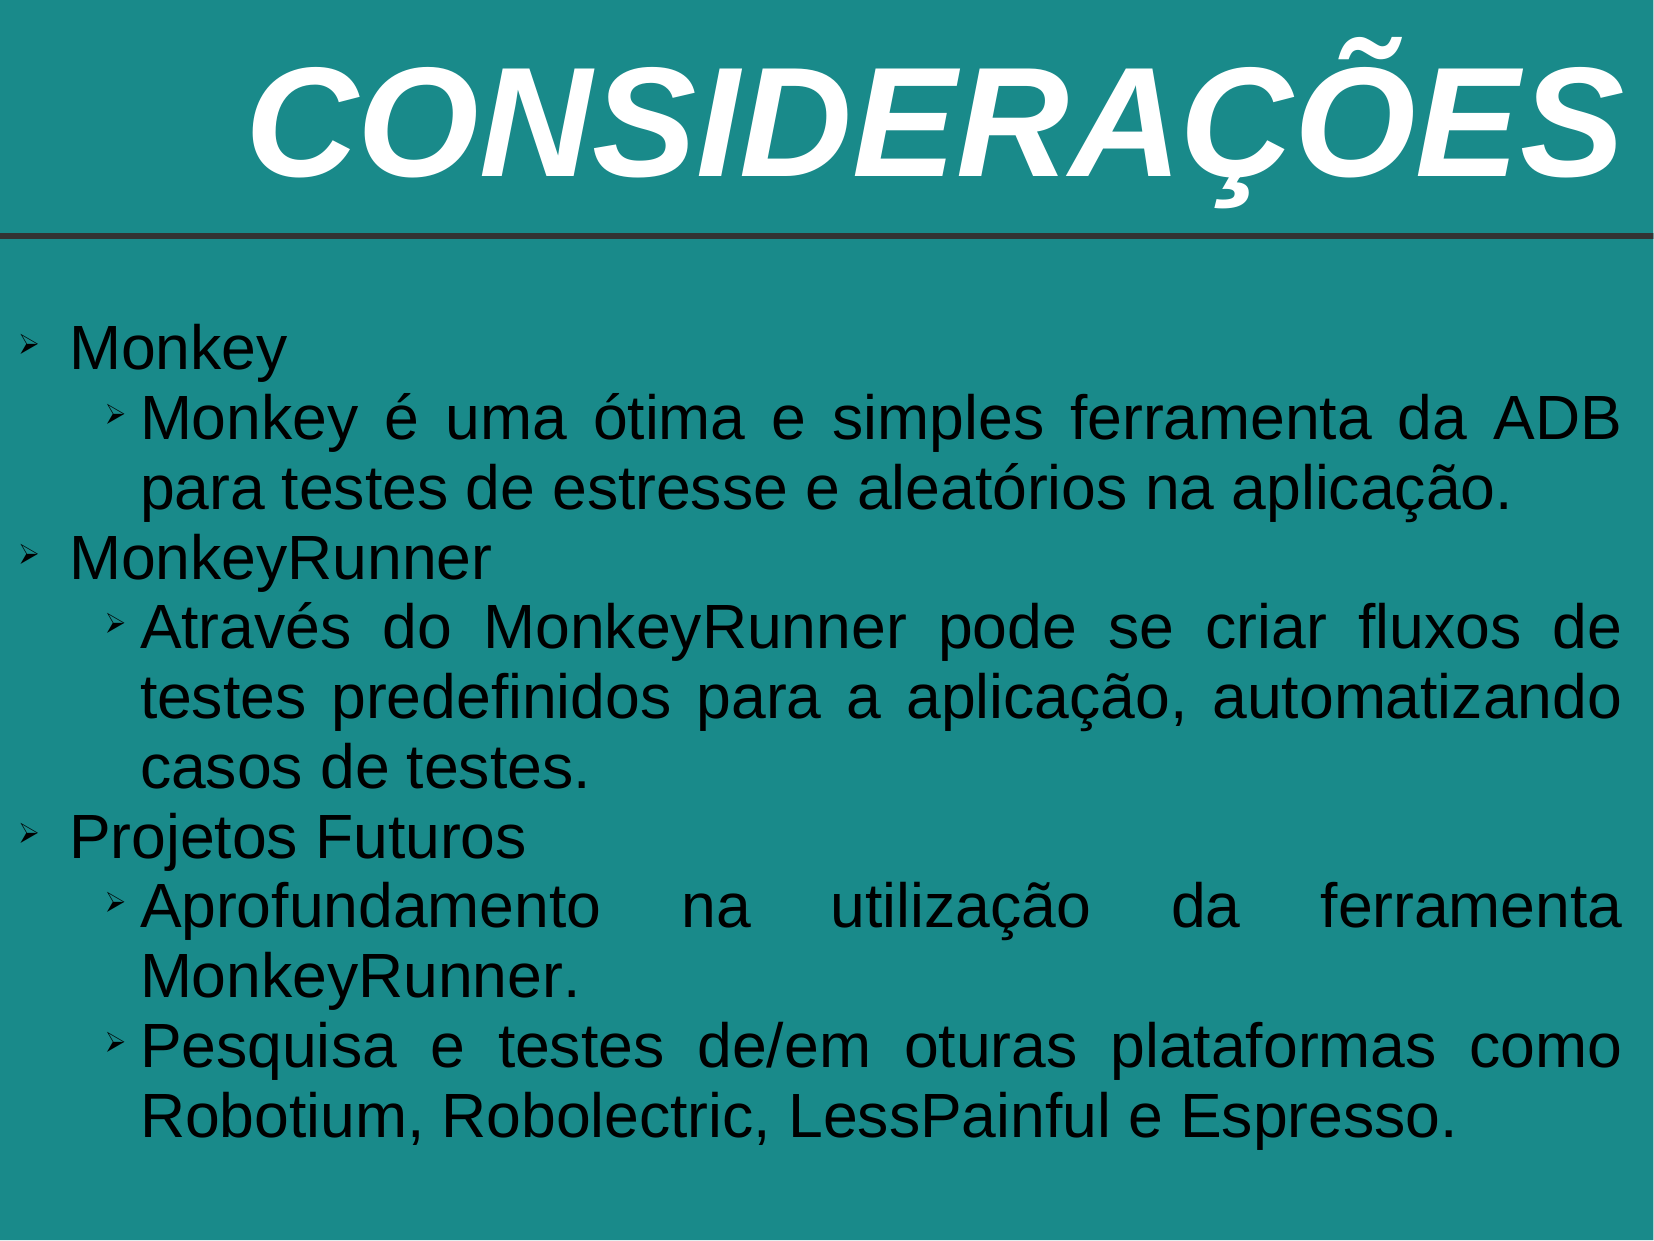

CONSIDERAÇÕES
# Monkey
Monkey é uma ótima e simples ferramenta da ADB para testes de estresse e aleatórios na aplicação.
MonkeyRunner
Através do MonkeyRunner pode se criar fluxos de testes predefinidos para a aplicação, automatizando casos de testes.
Projetos Futuros
Aprofundamento na utilização da ferramenta MonkeyRunner.
Pesquisa e testes de/em oturas plataformas como Robotium, Robolectric, LessPainful e Espresso.